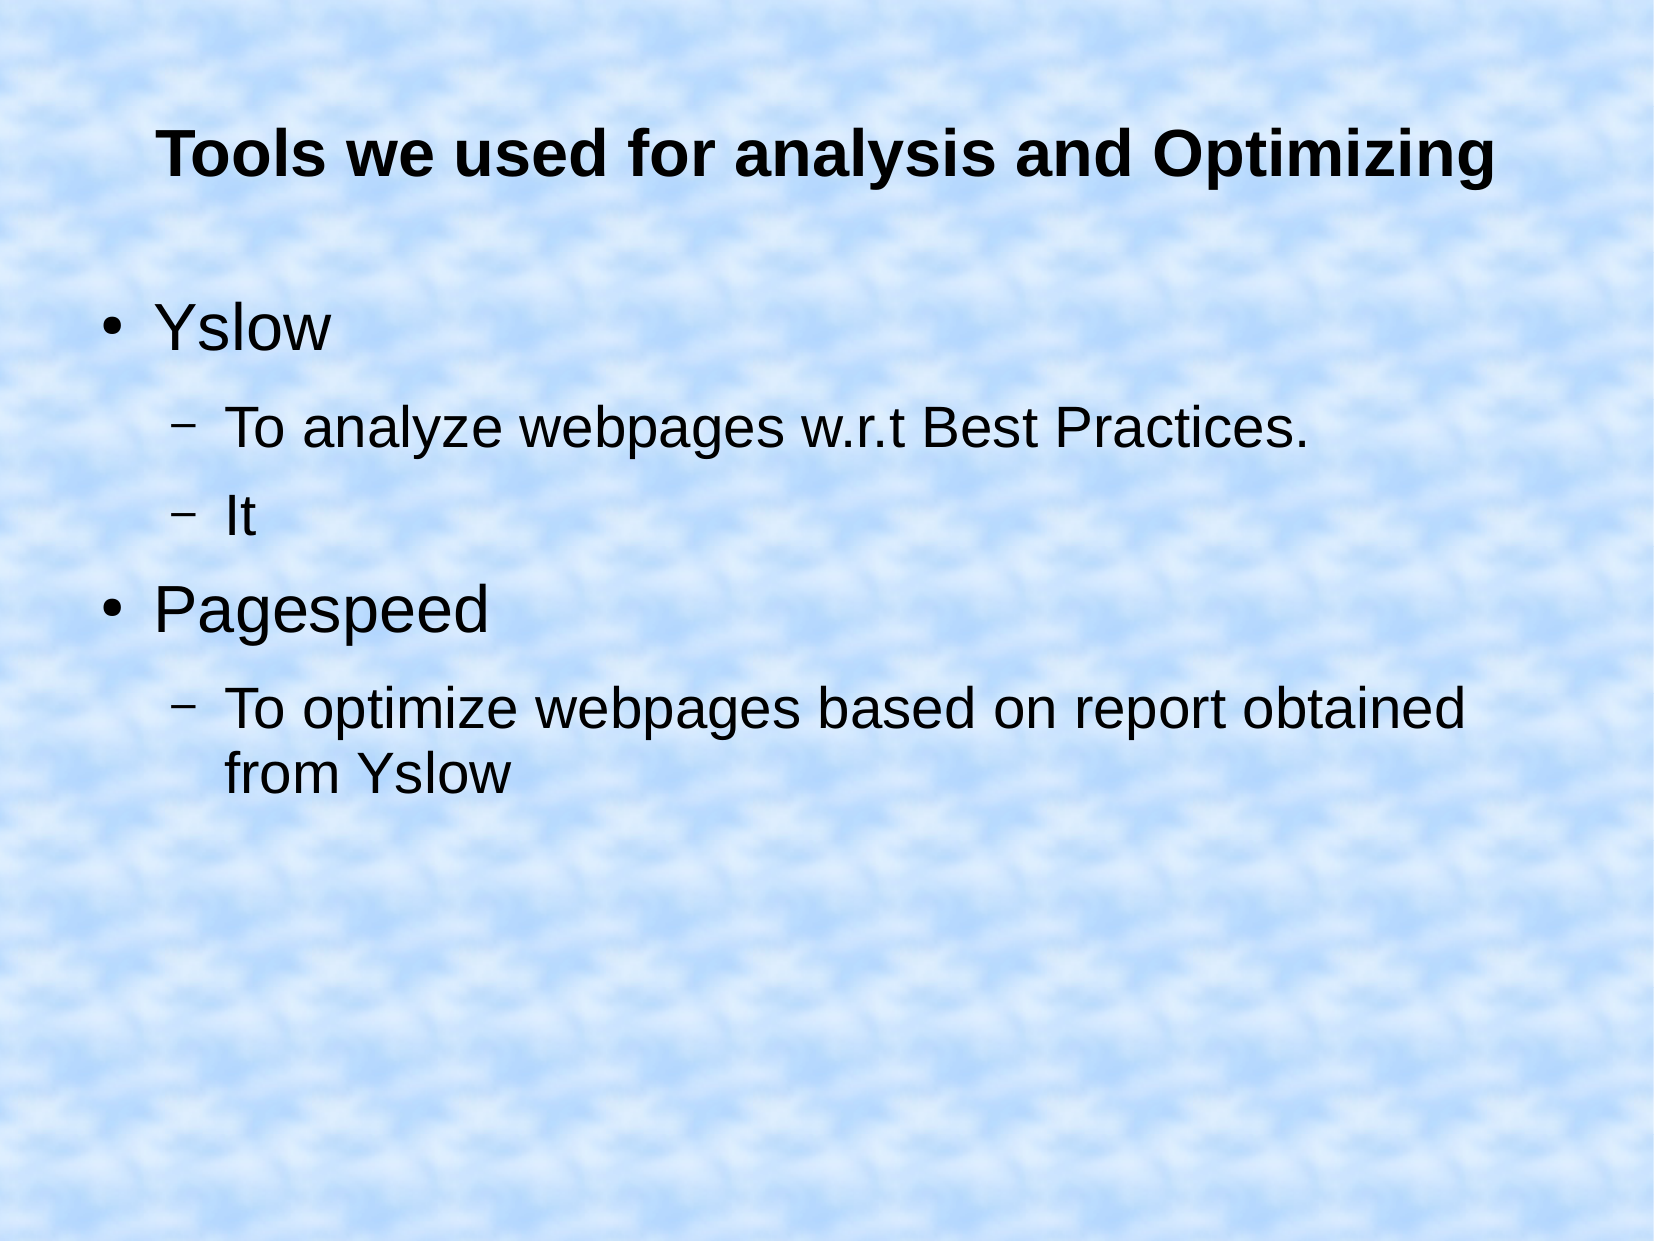

# Tools we used for analysis and Optimizing
Yslow
To analyze webpages w.r.t Best Practices.
It
Pagespeed
To optimize webpages based on report obtained from Yslow